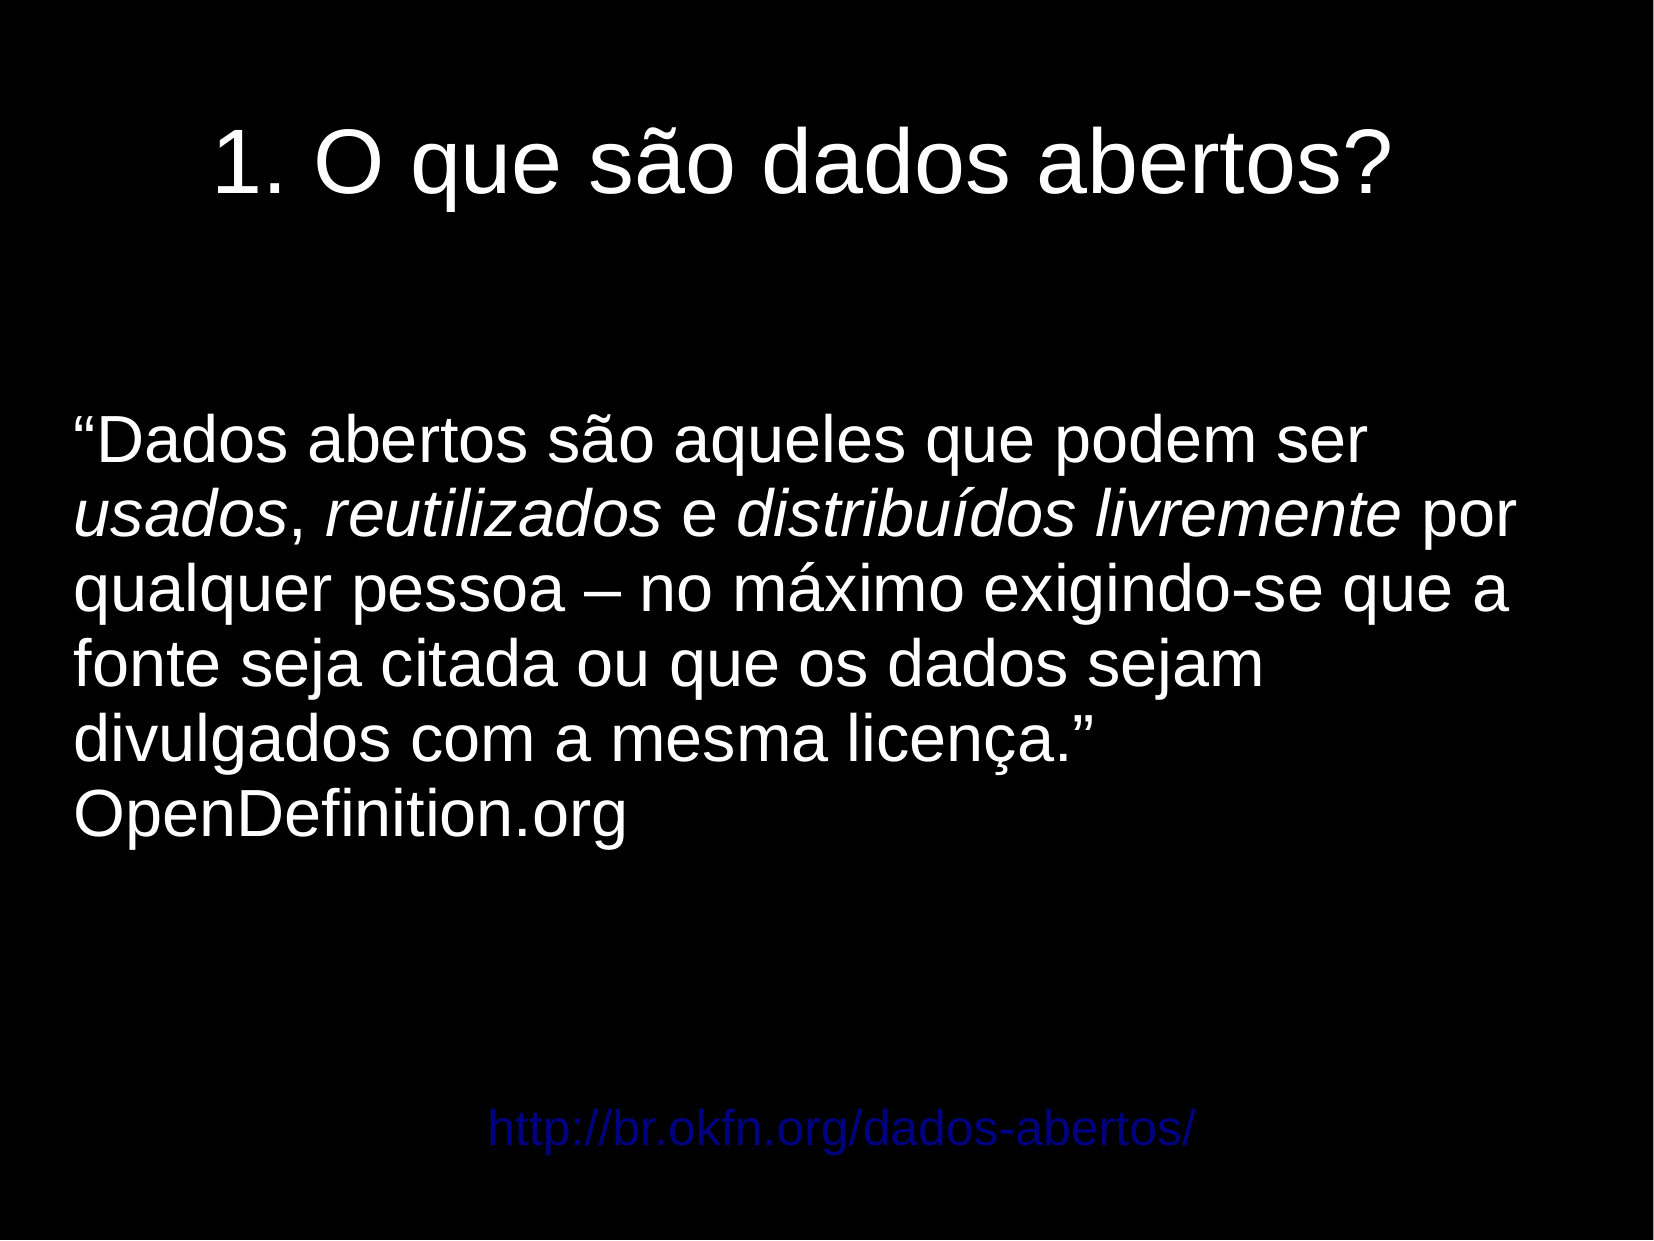

# 1. O que são dados abertos?
“Dados abertos são aqueles que podem ser usados, reutilizados e distribuídos livremente por qualquer pessoa – no máximo exigindo-se que a fonte seja citada ou que os dados sejam divulgados com a mesma licença.” OpenDefinition.org
http://br.okfn.org/dados-abertos/